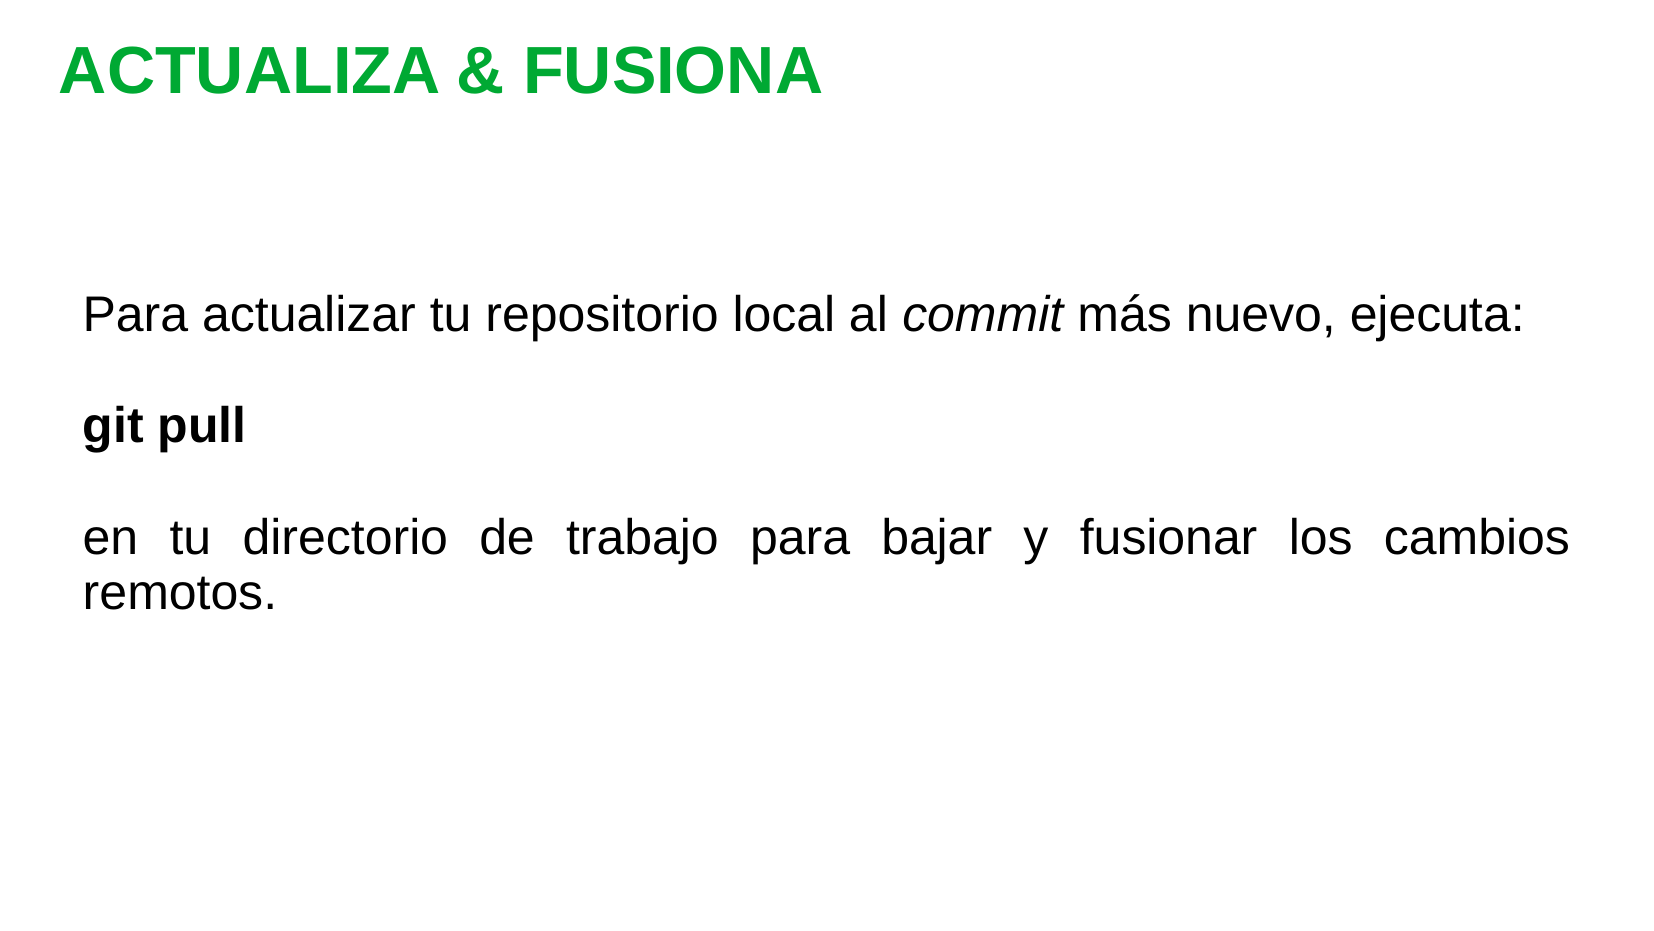

ACTUALIZA & FUSIONA
# Para actualizar tu repositorio local al commit más nuevo, ejecuta:
git pull
en tu directorio de trabajo para bajar y fusionar los cambios remotos.